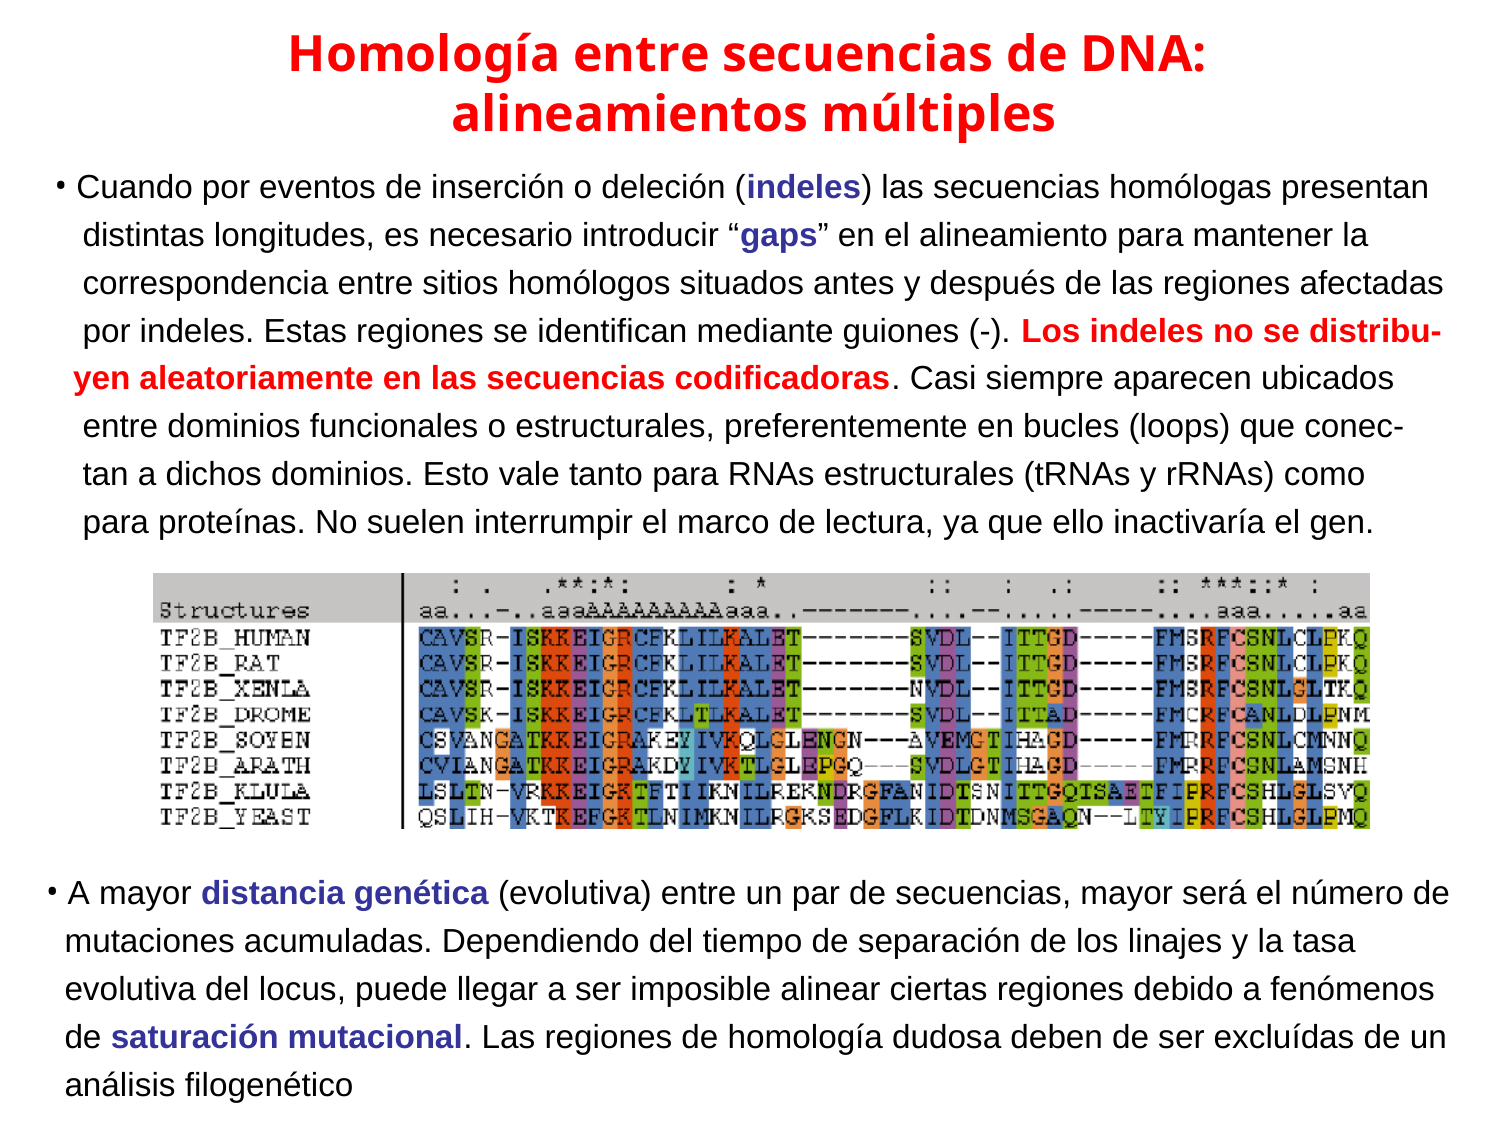

Homología entre secuencias de DNA:
alineamientos múltiples
 Cuando por eventos de inserción o deleción (indeles) las secuencias homólogas presentan
 distintas longitudes, es necesario introducir “gaps” en el alineamiento para mantener la
 correspondencia entre sitios homólogos situados antes y después de las regiones afectadas
 por indeles. Estas regiones se identifican mediante guiones (-). Los indeles no se distribu-
 yen aleatoriamente en las secuencias codificadoras. Casi siempre aparecen ubicados
 entre dominios funcionales o estructurales, preferentemente en bucles (loops) que conec-
 tan a dichos dominios. Esto vale tanto para RNAs estructurales (tRNAs y rRNAs) como
 para proteínas. No suelen interrumpir el marco de lectura, ya que ello inactivaría el gen.
 A mayor distancia genética (evolutiva) entre un par de secuencias, mayor será el número de
 mutaciones acumuladas. Dependiendo del tiempo de separación de los linajes y la tasa
 evolutiva del locus, puede llegar a ser imposible alinear ciertas regiones debido a fenómenos
 de saturación mutacional. Las regiones de homología dudosa deben de ser excluídas de un
 análisis filogenético